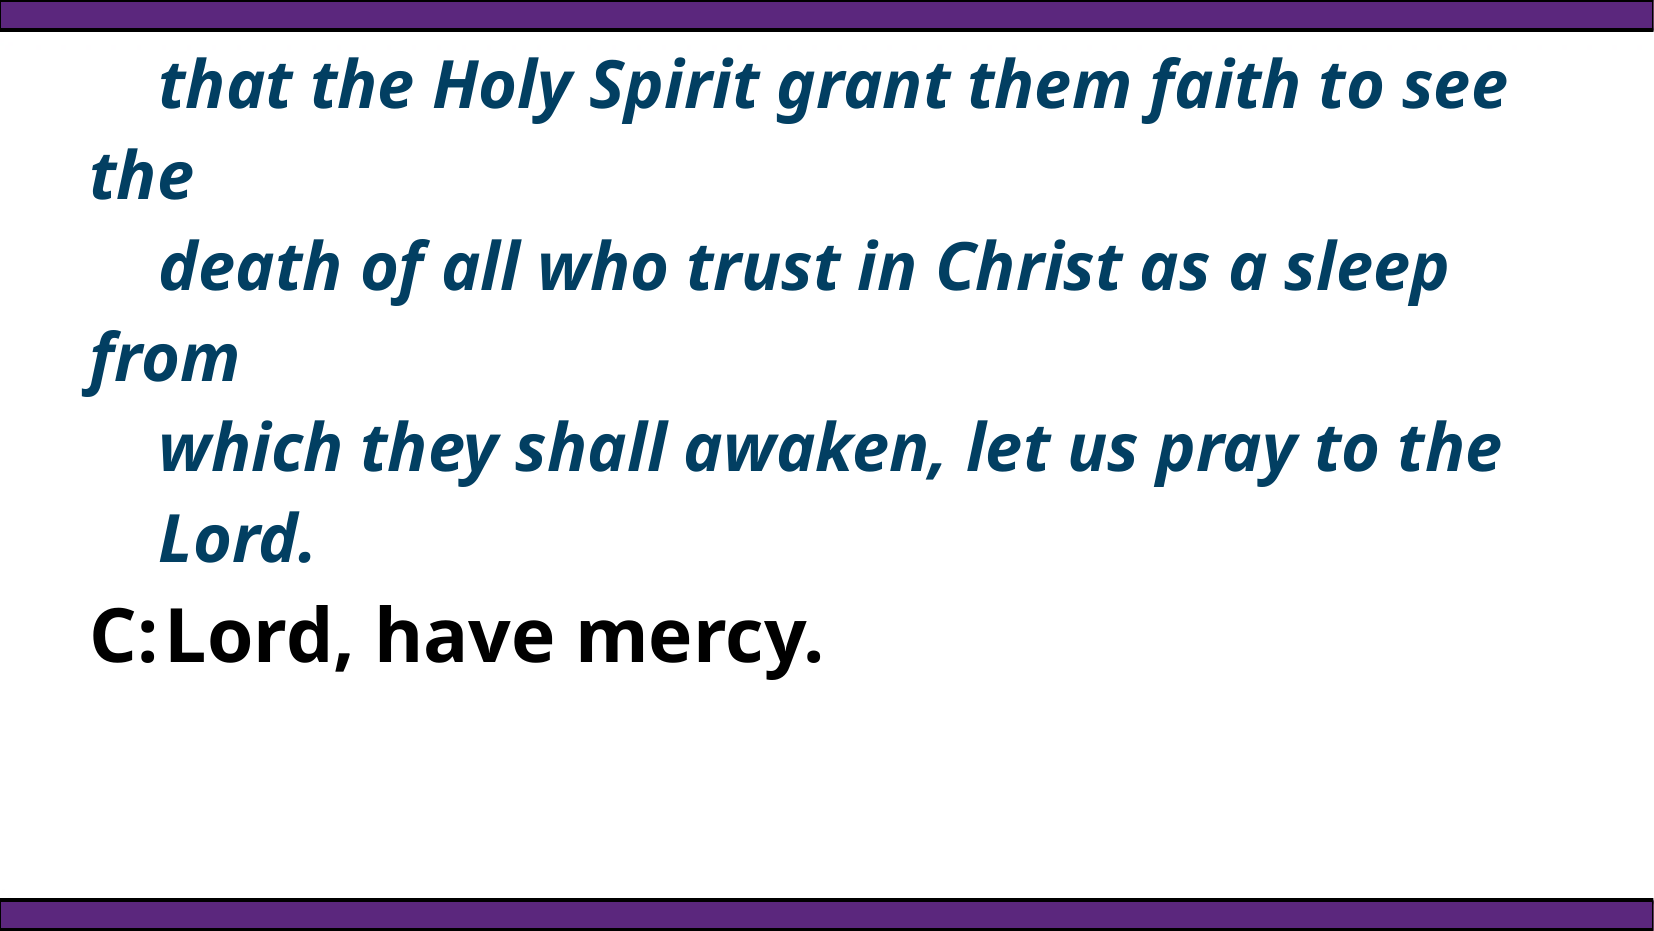

that the Holy Spirit grant them faith to see the
 death of all who trust in Christ as a sleep from
 which they shall awaken, let us pray to the
 Lord.
C:	Lord, have mercy.